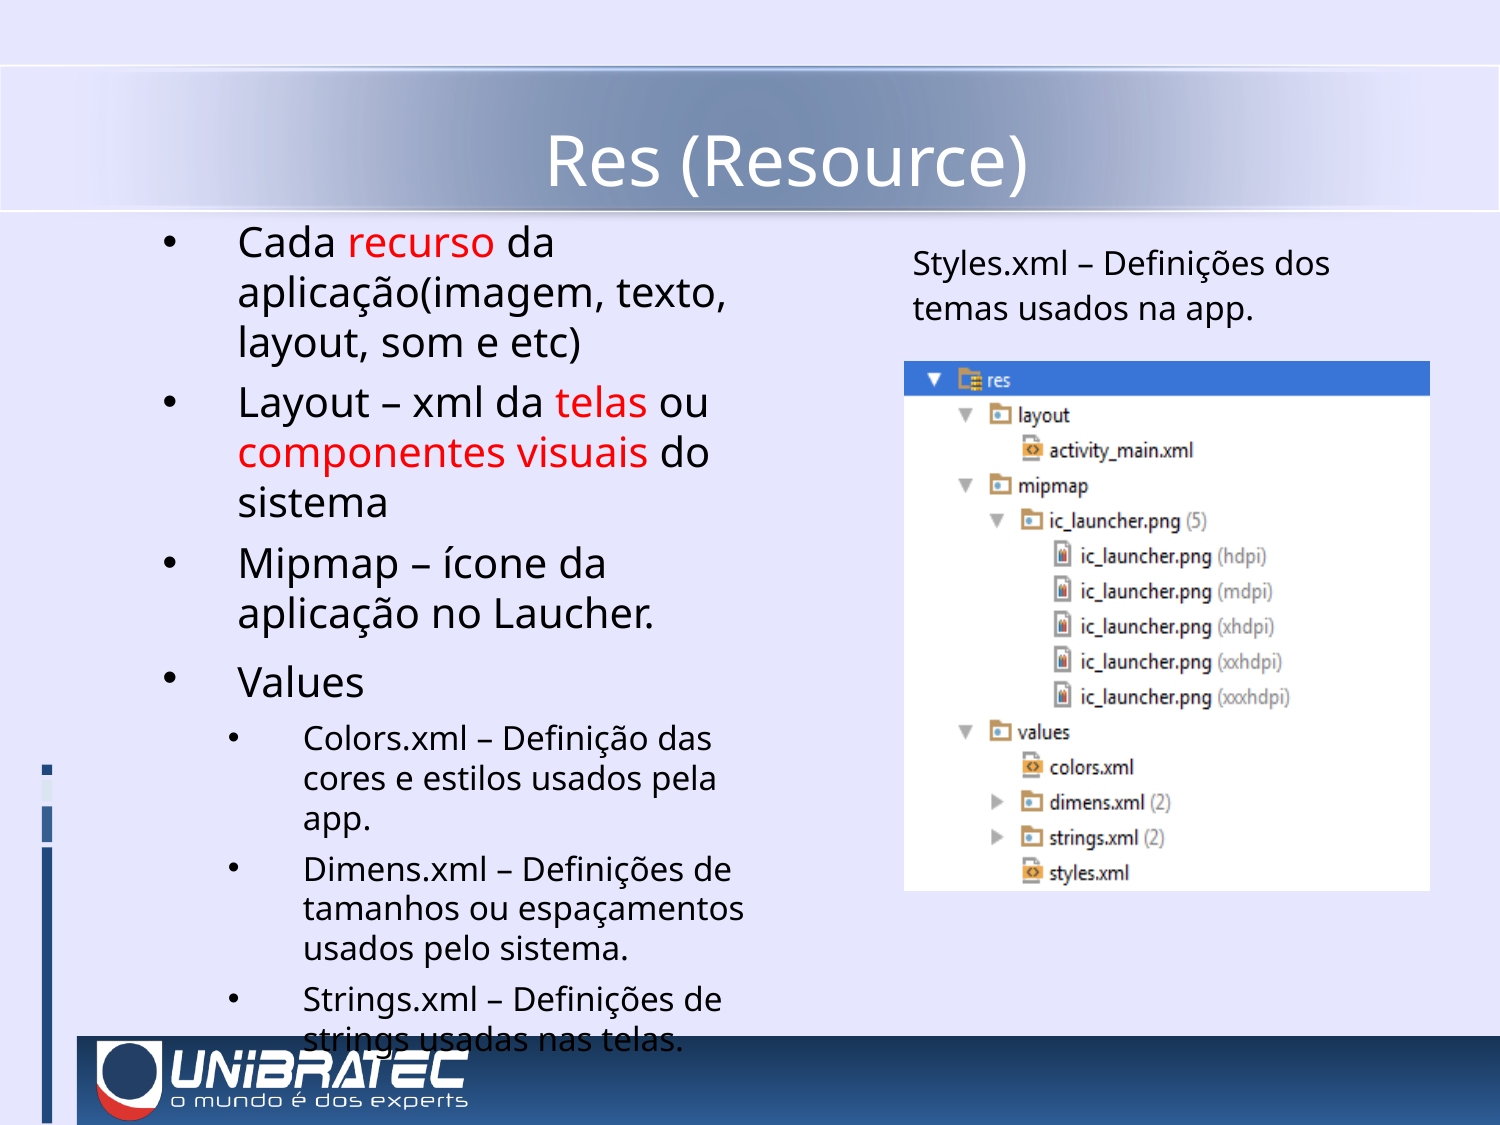

# Res (Resource)
Cada recurso da aplicação(imagem, texto, layout, som e etc)
Layout – xml da telas ou componentes visuais do sistema
Mipmap – ícone da aplicação no Laucher.
Values
Colors.xml – Definição das cores e estilos usados pela app.
Dimens.xml – Definições de tamanhos ou espaçamentos usados pelo sistema.
Strings.xml – Definições de strings usadas nas telas.
Styles.xml – Definições dos temas usados na app.